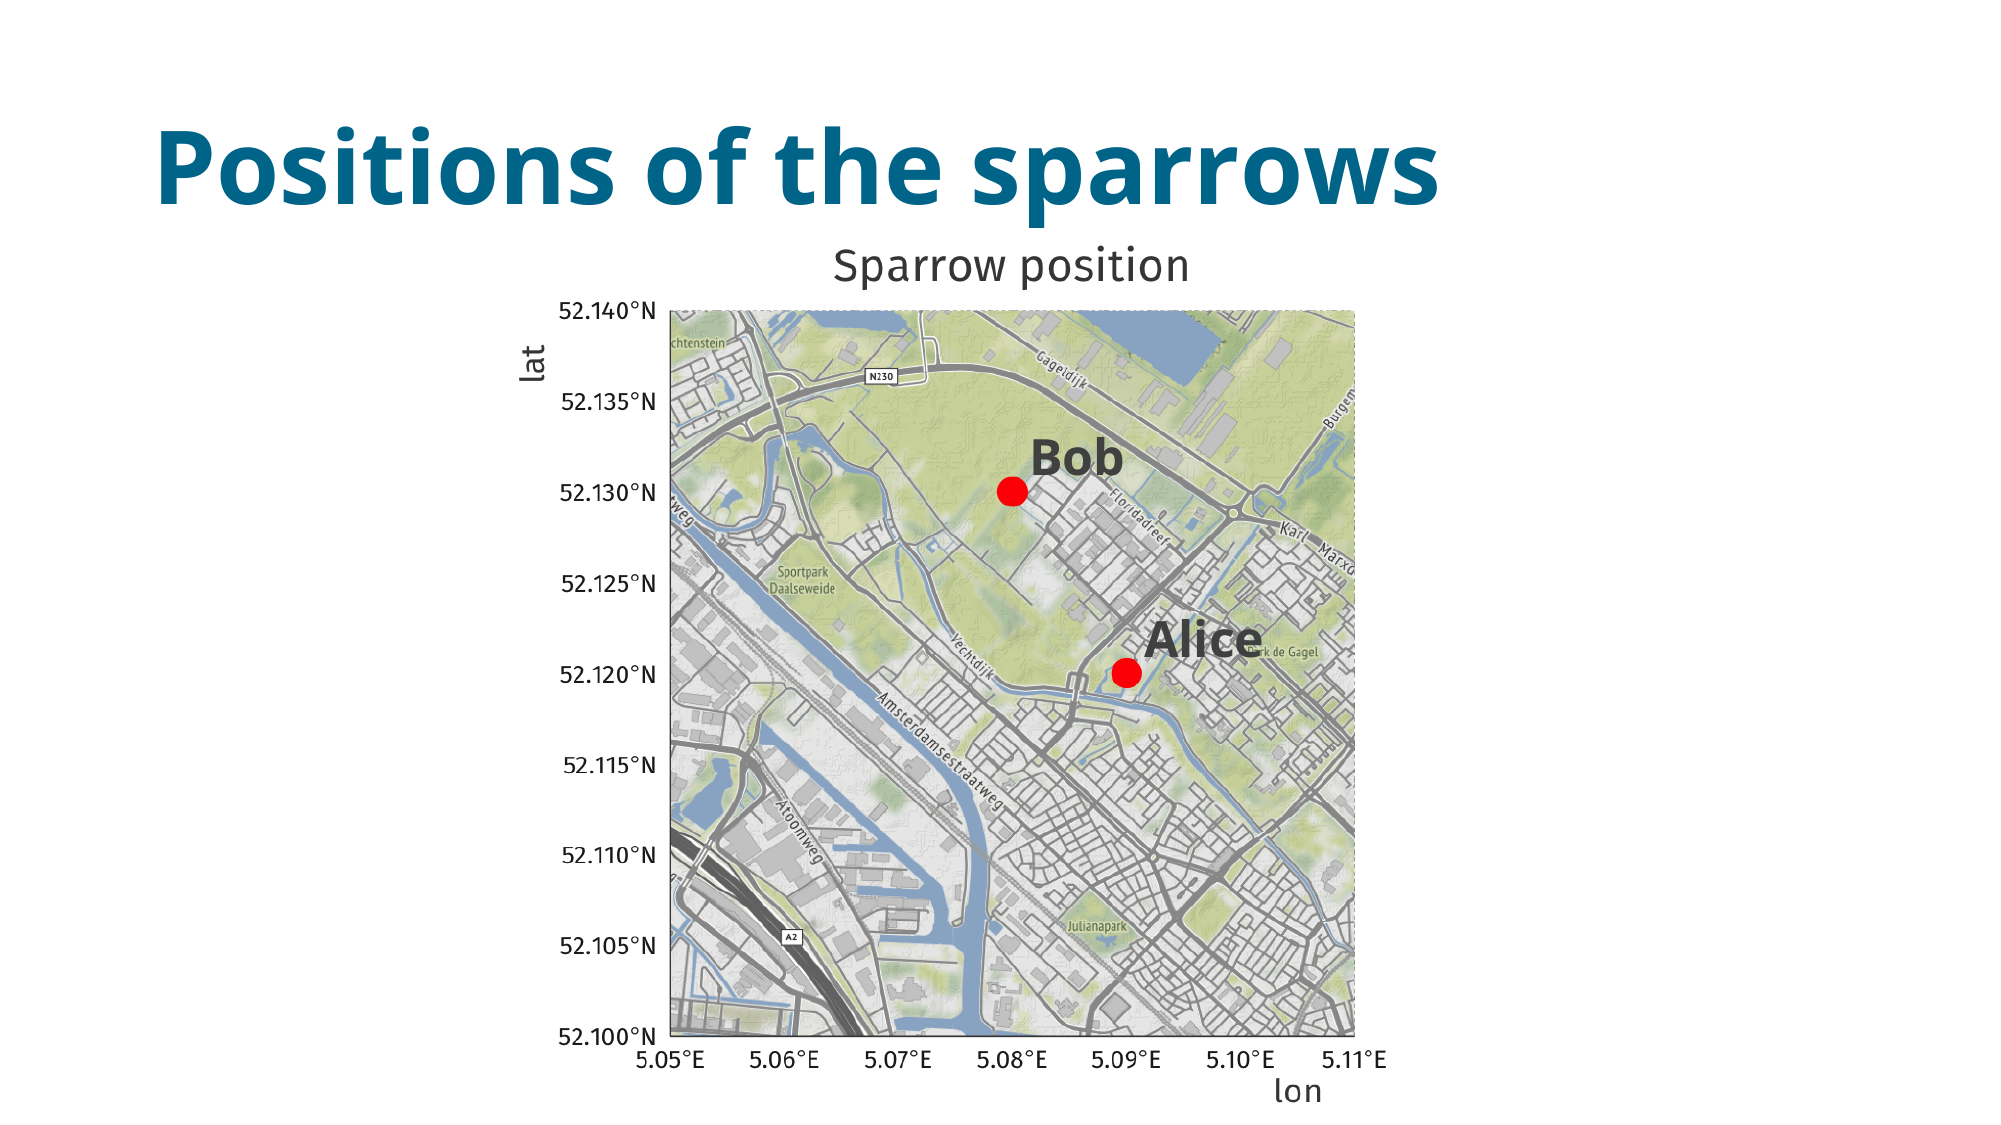

# Positions of the sparrows
Bob
Alice